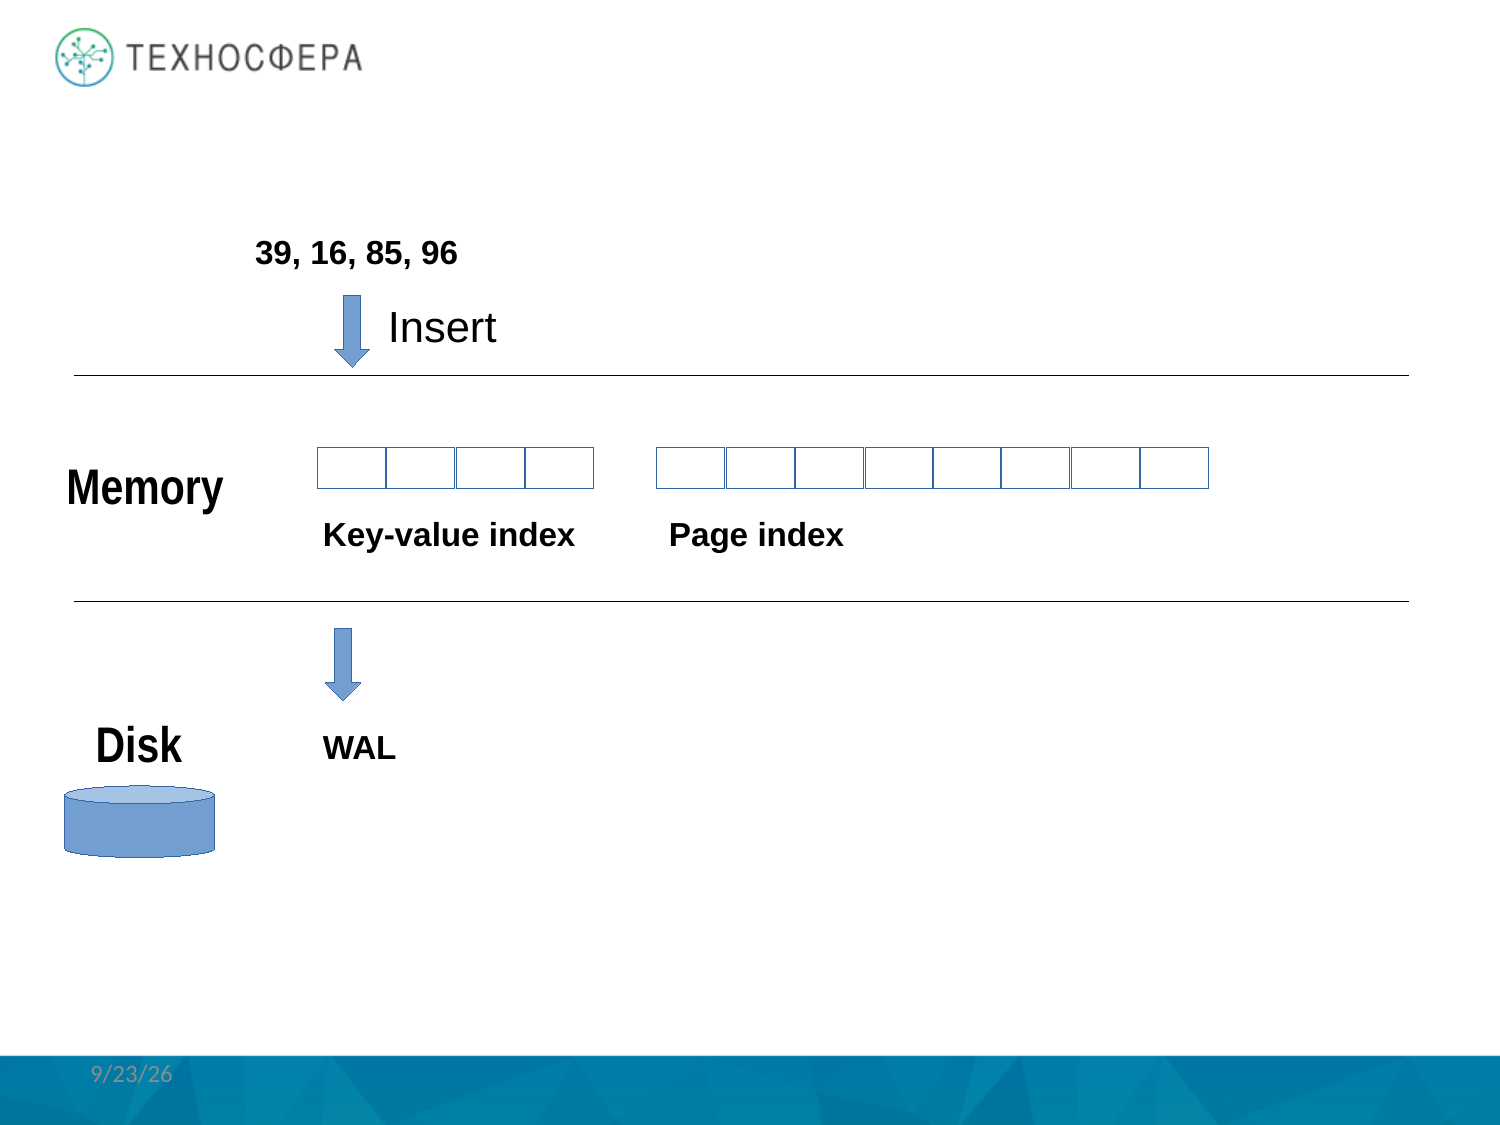

39, 16, 85, 96
Insert
Memory
Key-value index
Page index
Disk
WAL